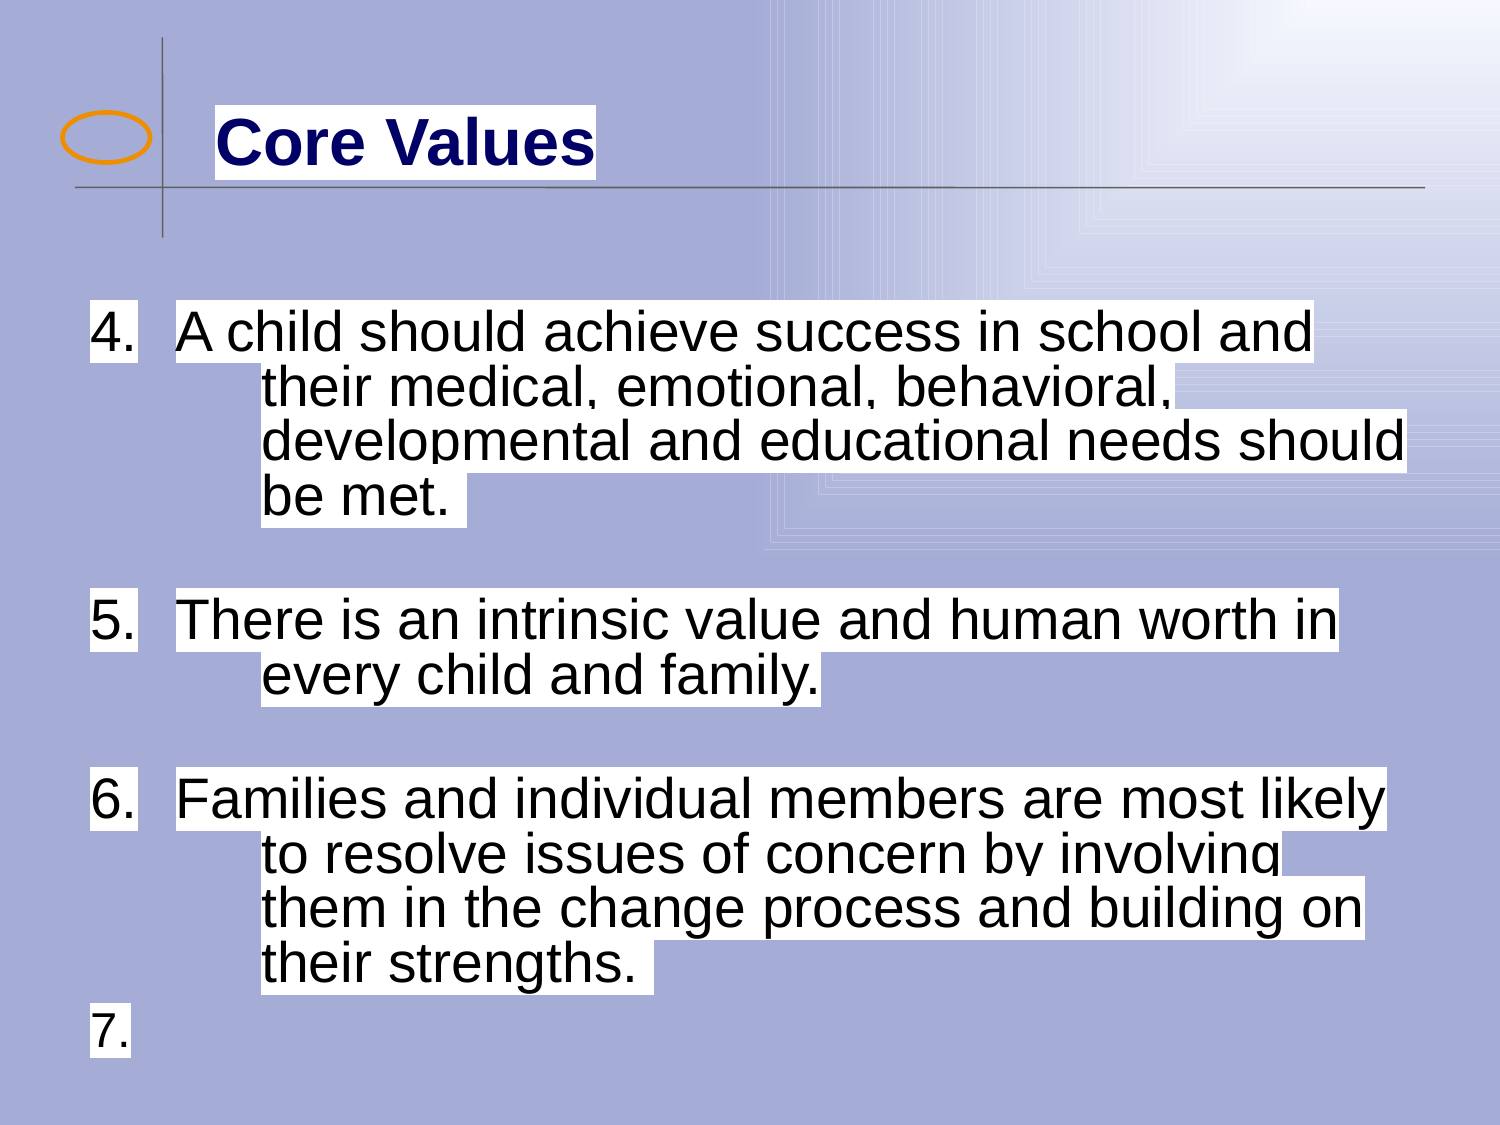

# Core Values
A child should achieve success in school and their medical, emotional, behavioral, developmental and educational needs should be met.
There is an intrinsic value and human worth in every child and family.
Families and individual members are most likely to resolve issues of concern by involving them in the change process and building on their strengths.